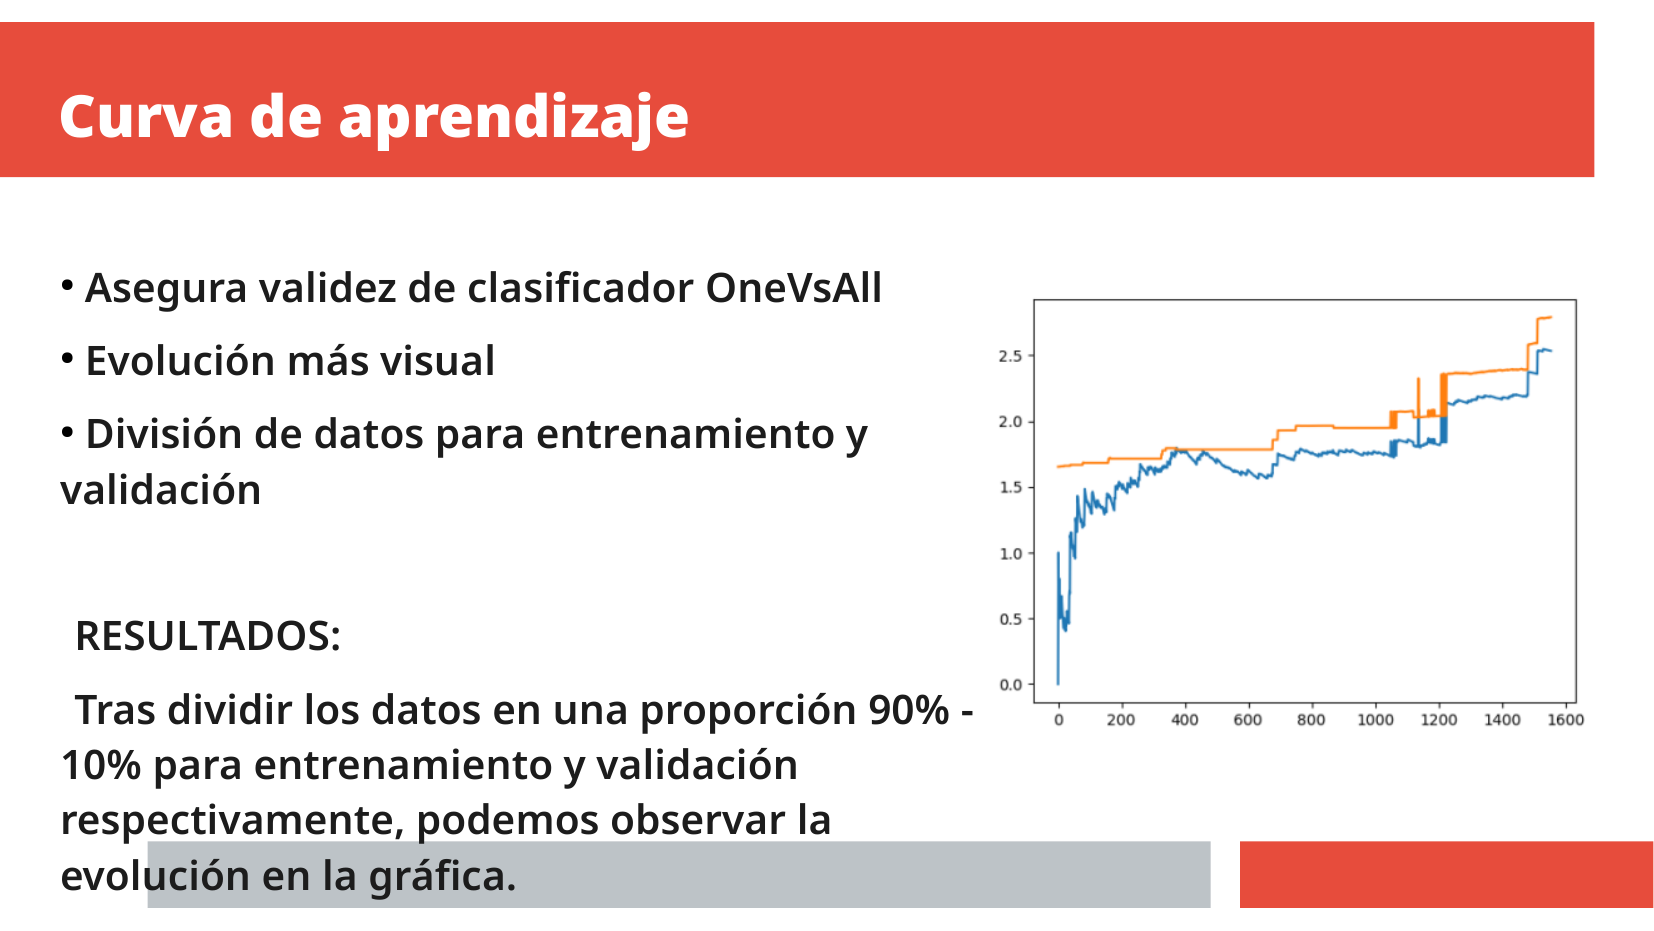

# Curva de aprendizaje
 Asegura validez de clasificador OneVsAll
 Evolución más visual
 División de datos para entrenamiento y validación
RESULTADOS:
Tras dividir los datos en una proporción 90% - 10% para entrenamiento y validación respectivamente, podemos observar la evolución en la gráfica.